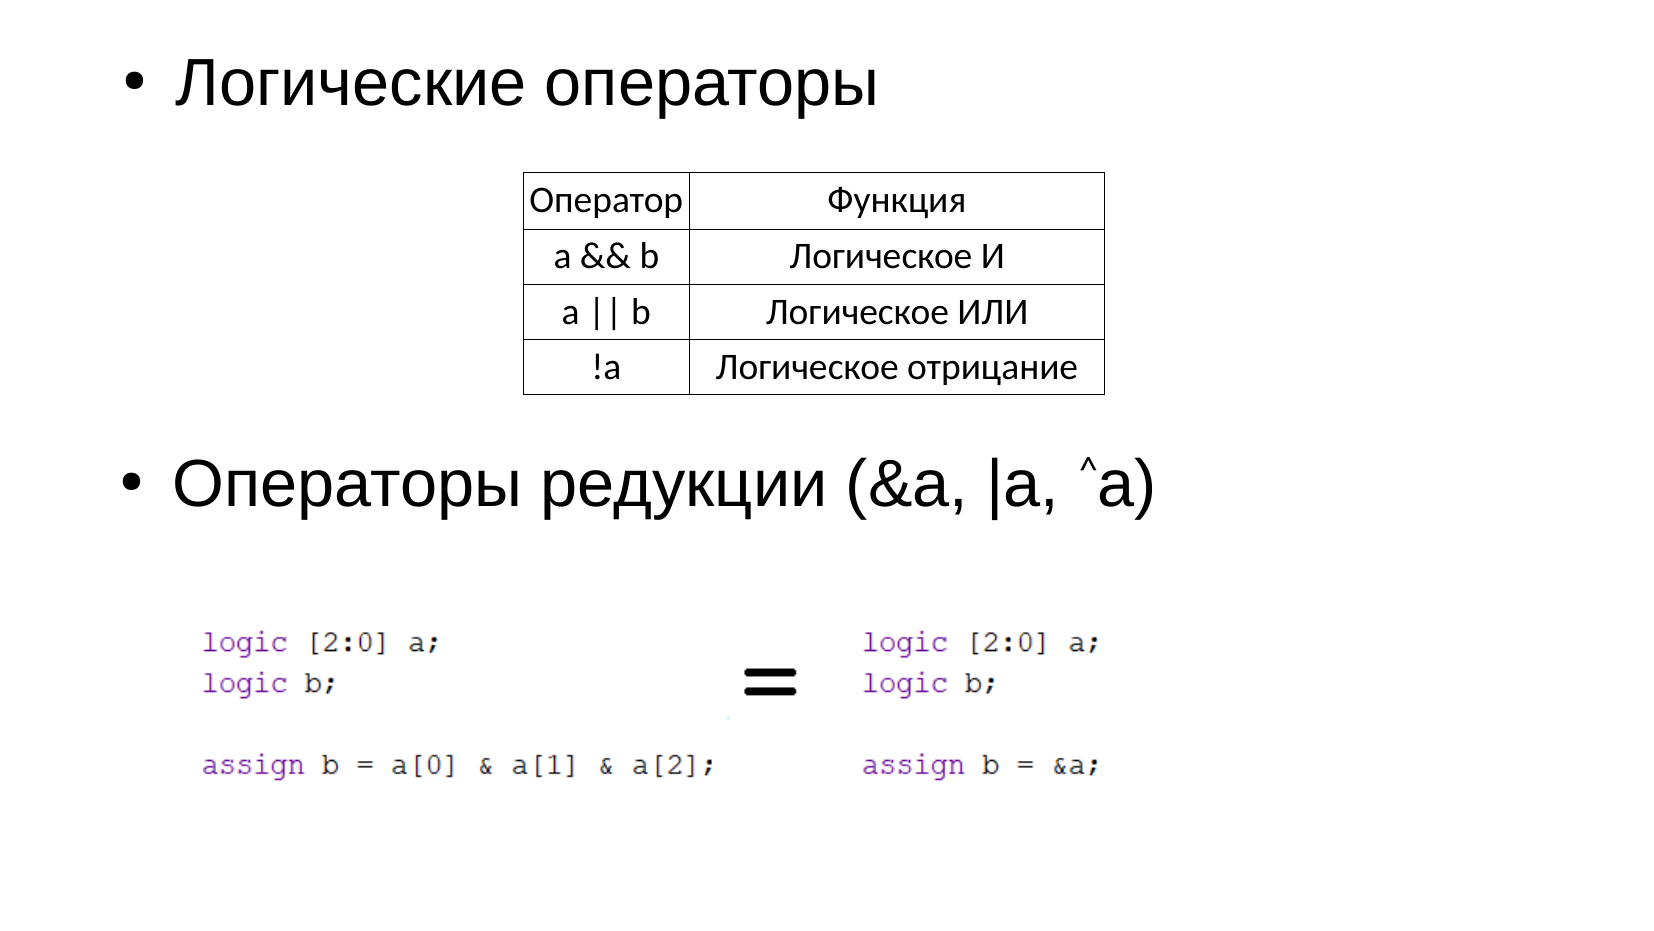

# Логические операторы
| Оператор | Функция |
| --- | --- |
| a && b | Логическое И |
| a || b | Логическое ИЛИ |
| !a | Логическое отрицание |
Операторы редукции (&a, |a, ^a)